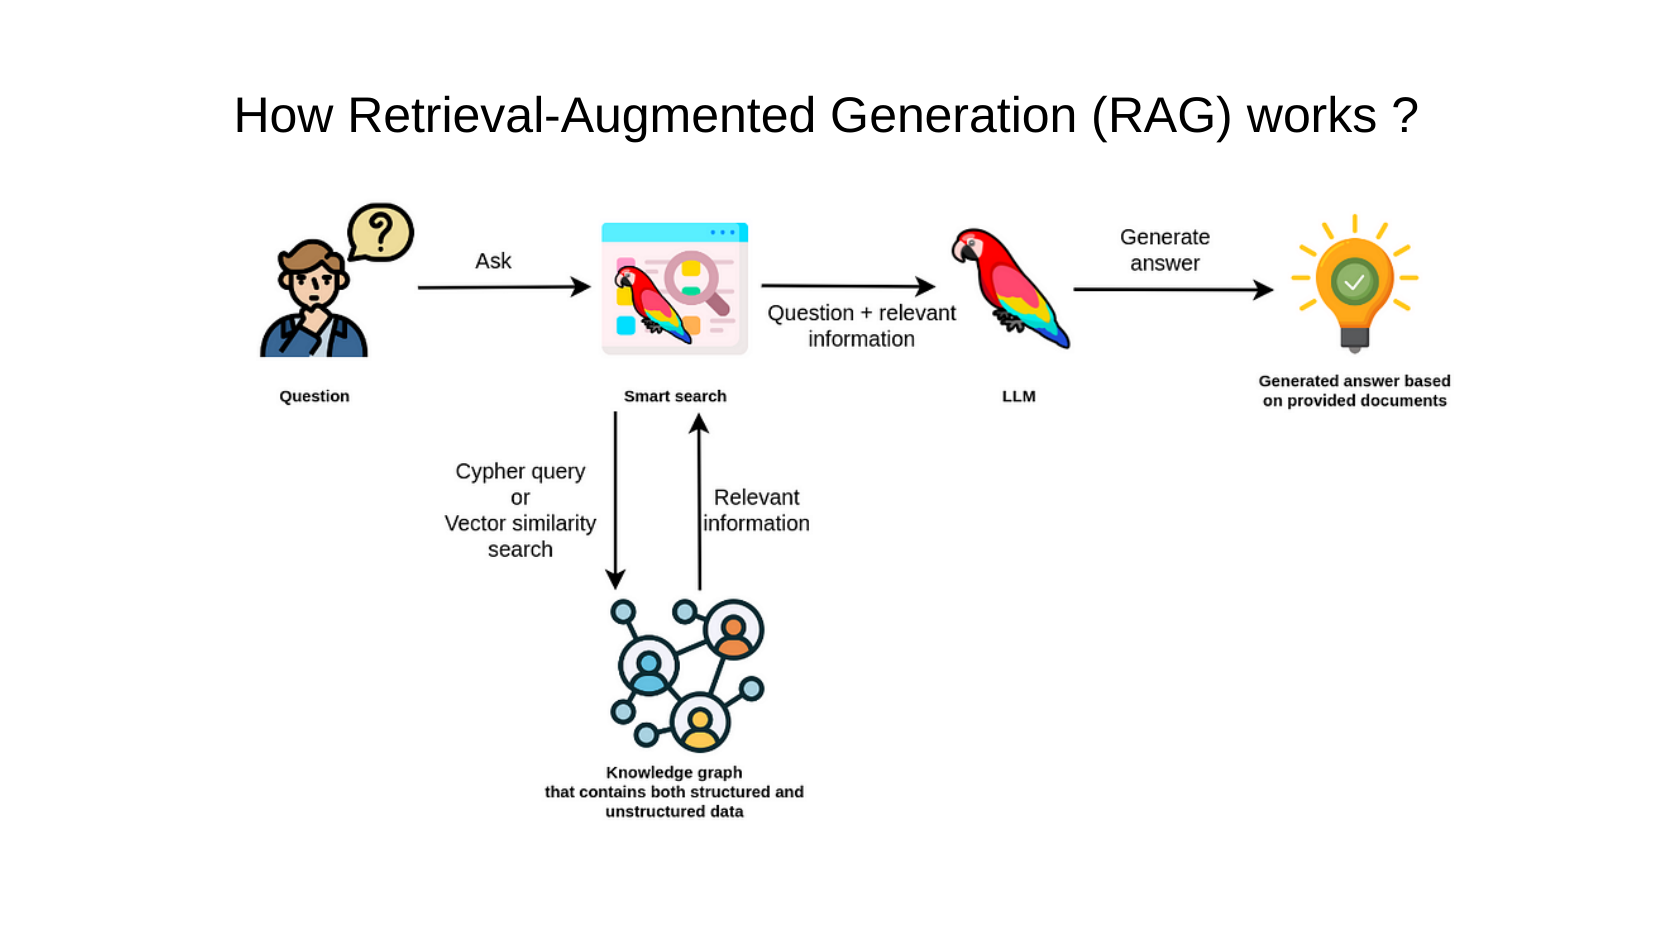

# How Retrieval-Augmented Generation (RAG) works ?